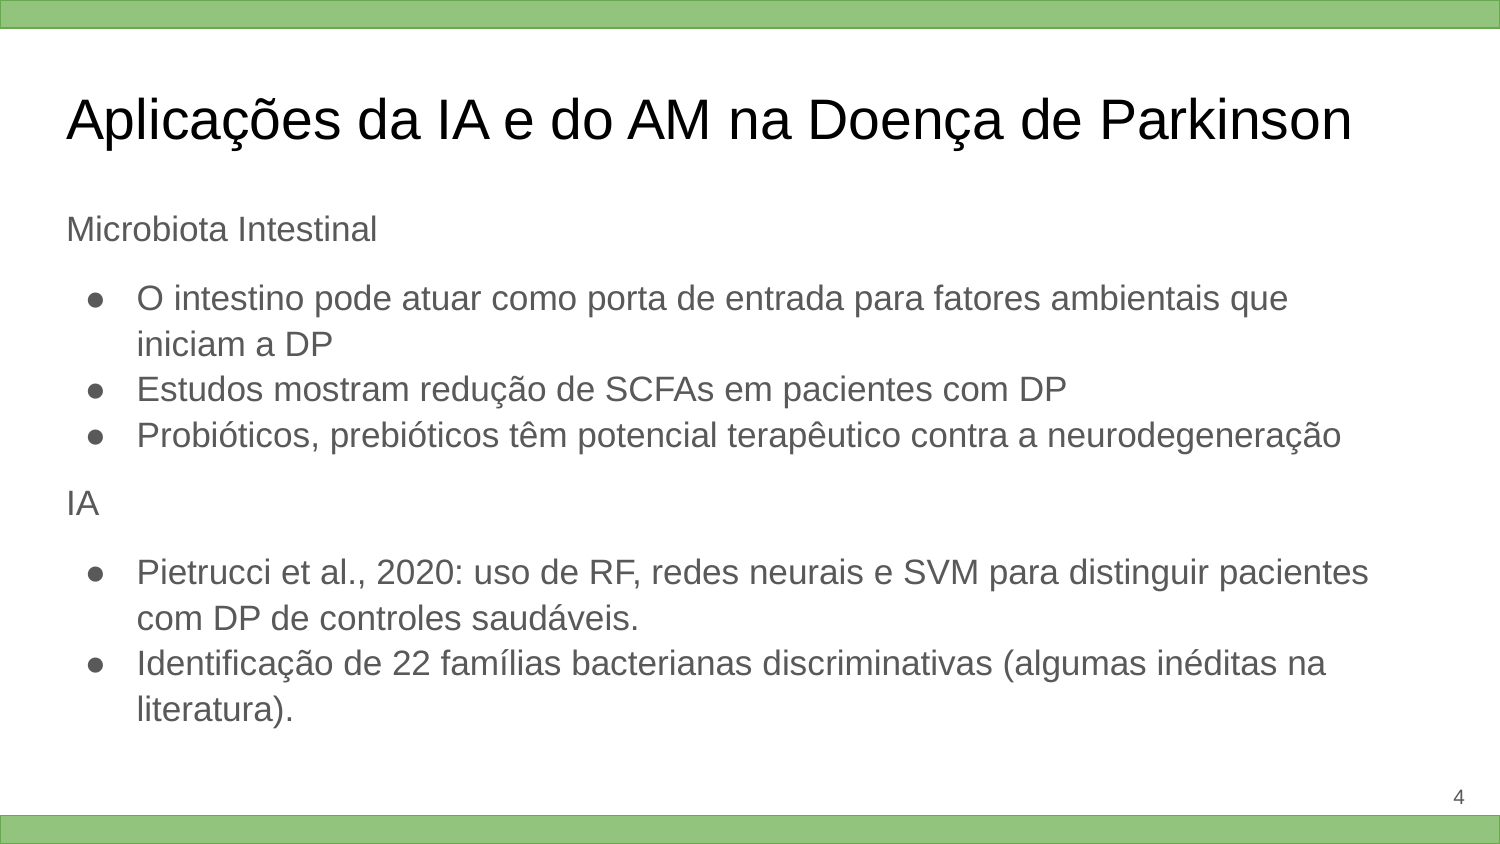

# Aplicações da IA ​​e do AM na Doença de Parkinson
Microbiota Intestinal
O intestino pode atuar como porta de entrada para fatores ambientais que iniciam a DP
Estudos mostram redução de SCFAs em pacientes com DP
Probióticos, prebióticos têm potencial terapêutico contra a neurodegeneração
IA
Pietrucci et al., 2020: uso de RF, redes neurais e SVM para distinguir pacientes com DP de controles saudáveis.
Identificação de 22 famílias bacterianas discriminativas (algumas inéditas na literatura).